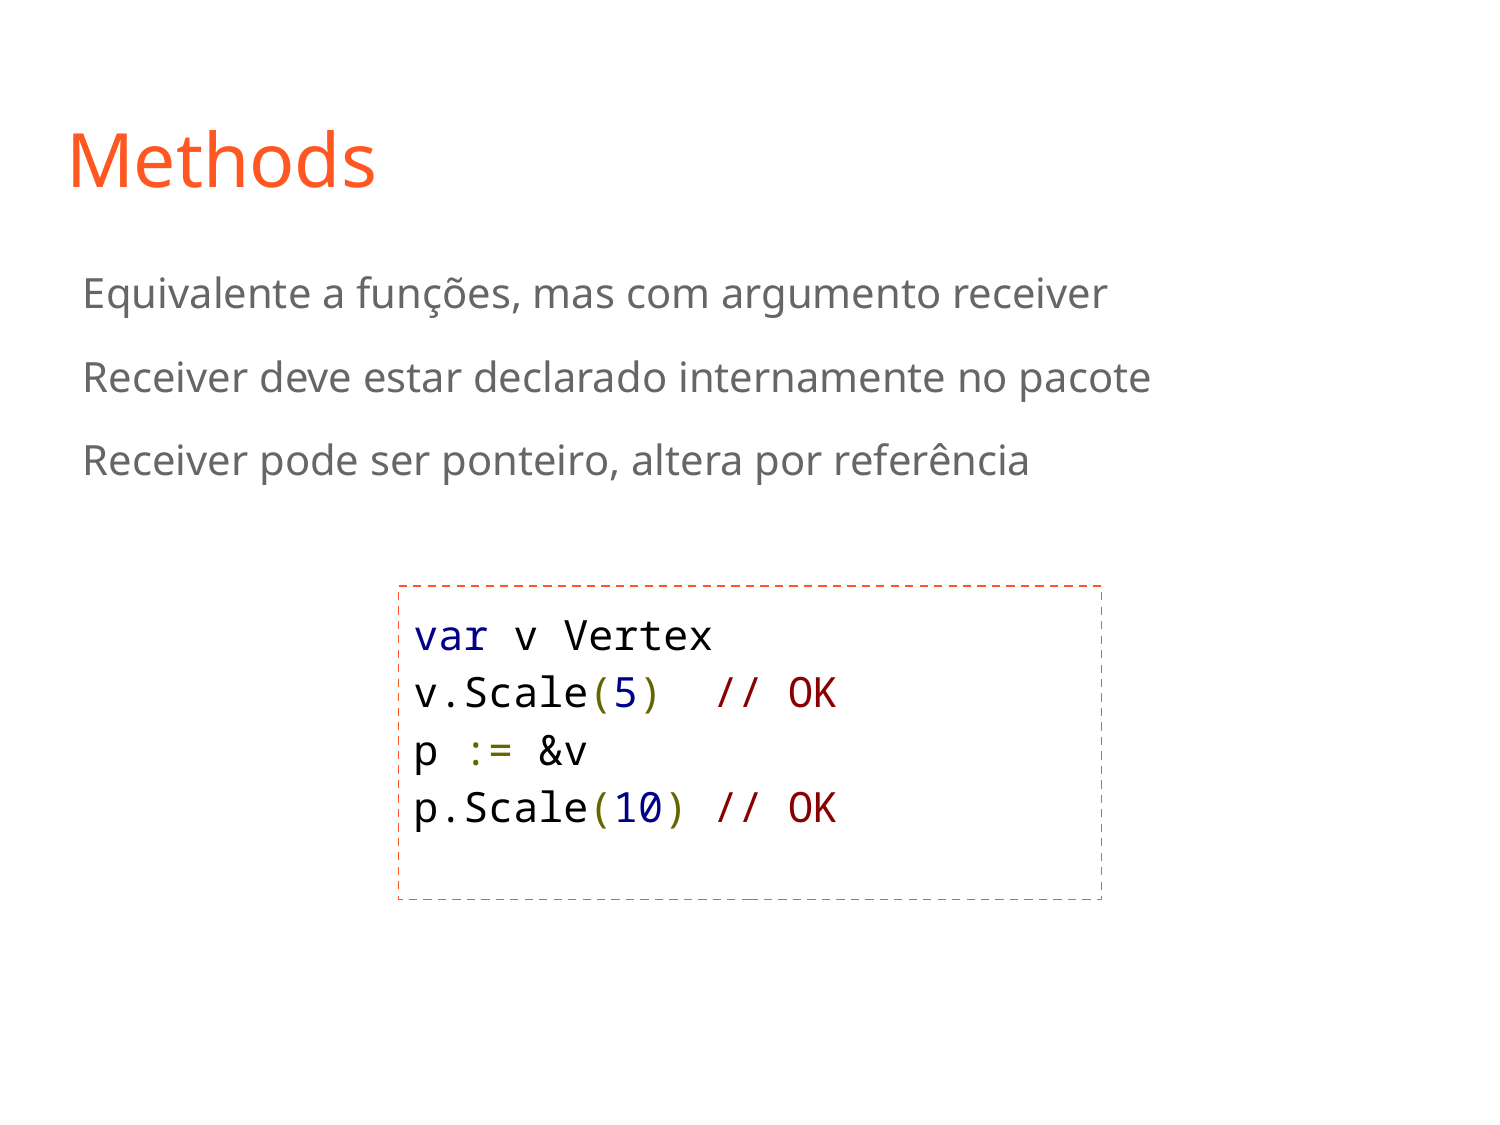

# Methods
Equivalente a funções, mas com argumento receiver
Receiver deve estar declarado internamente no pacote
Receiver pode ser ponteiro, altera por referência
var v Vertex
v.Scale(5) // OK
p := &v
p.Scale(10) // OK